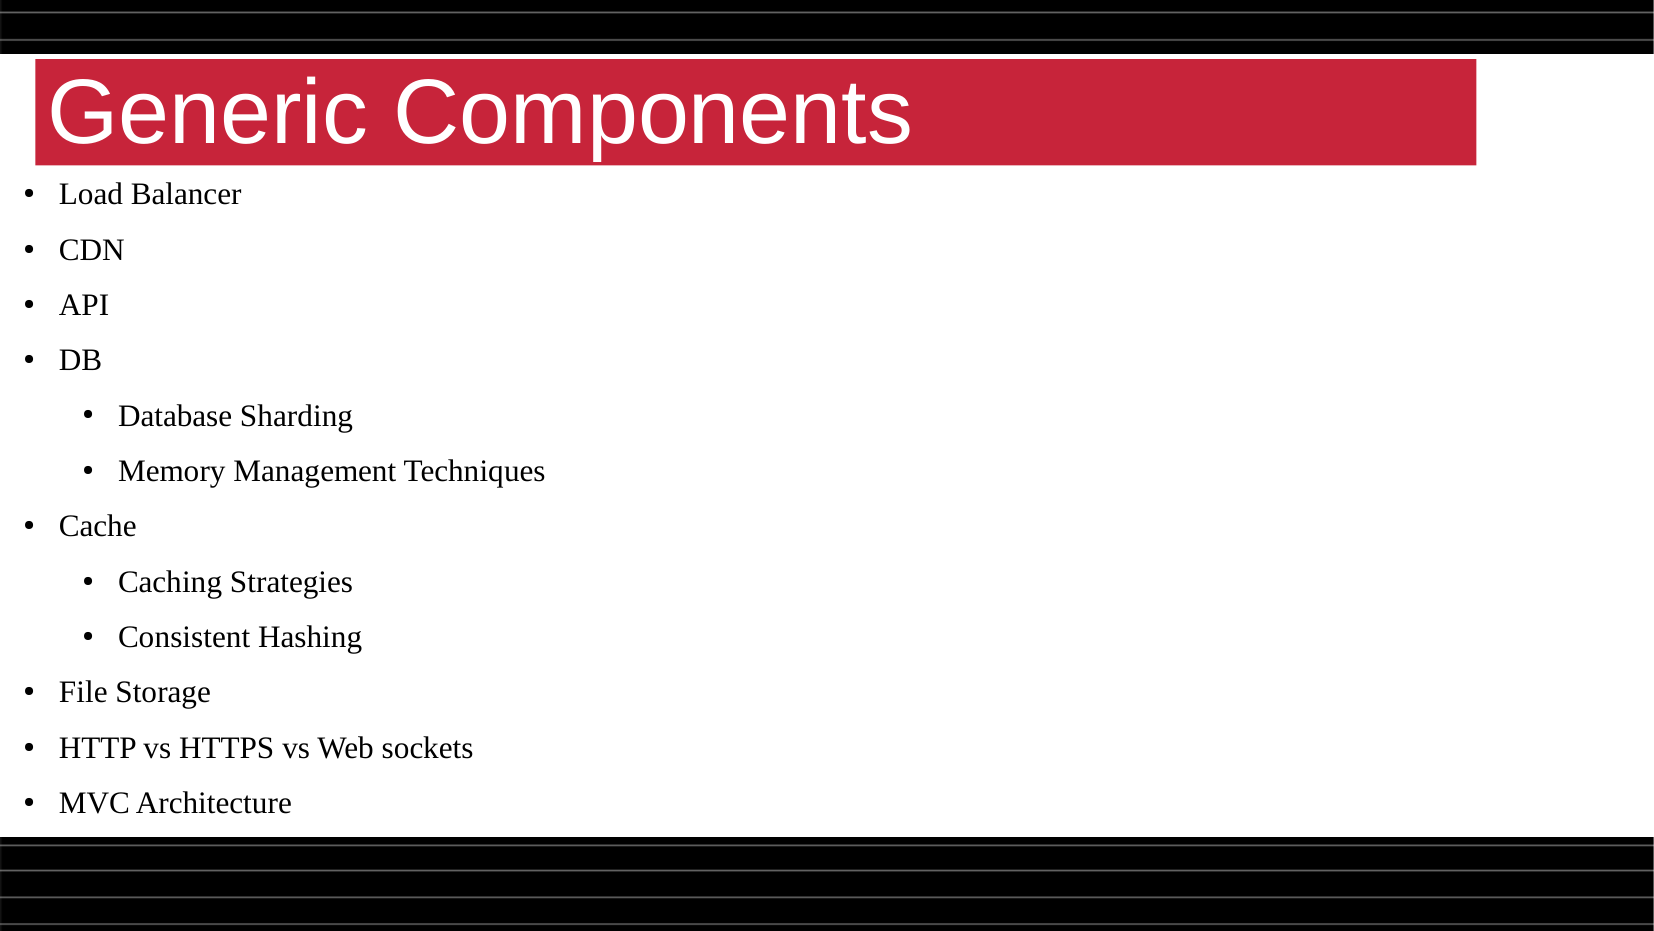

# Generic Components
Load Balancer
CDN
API
DB
Database Sharding
Memory Management Techniques
Cache
Caching Strategies
Consistent Hashing
File Storage
HTTP vs HTTPS vs Web sockets
MVC Architecture